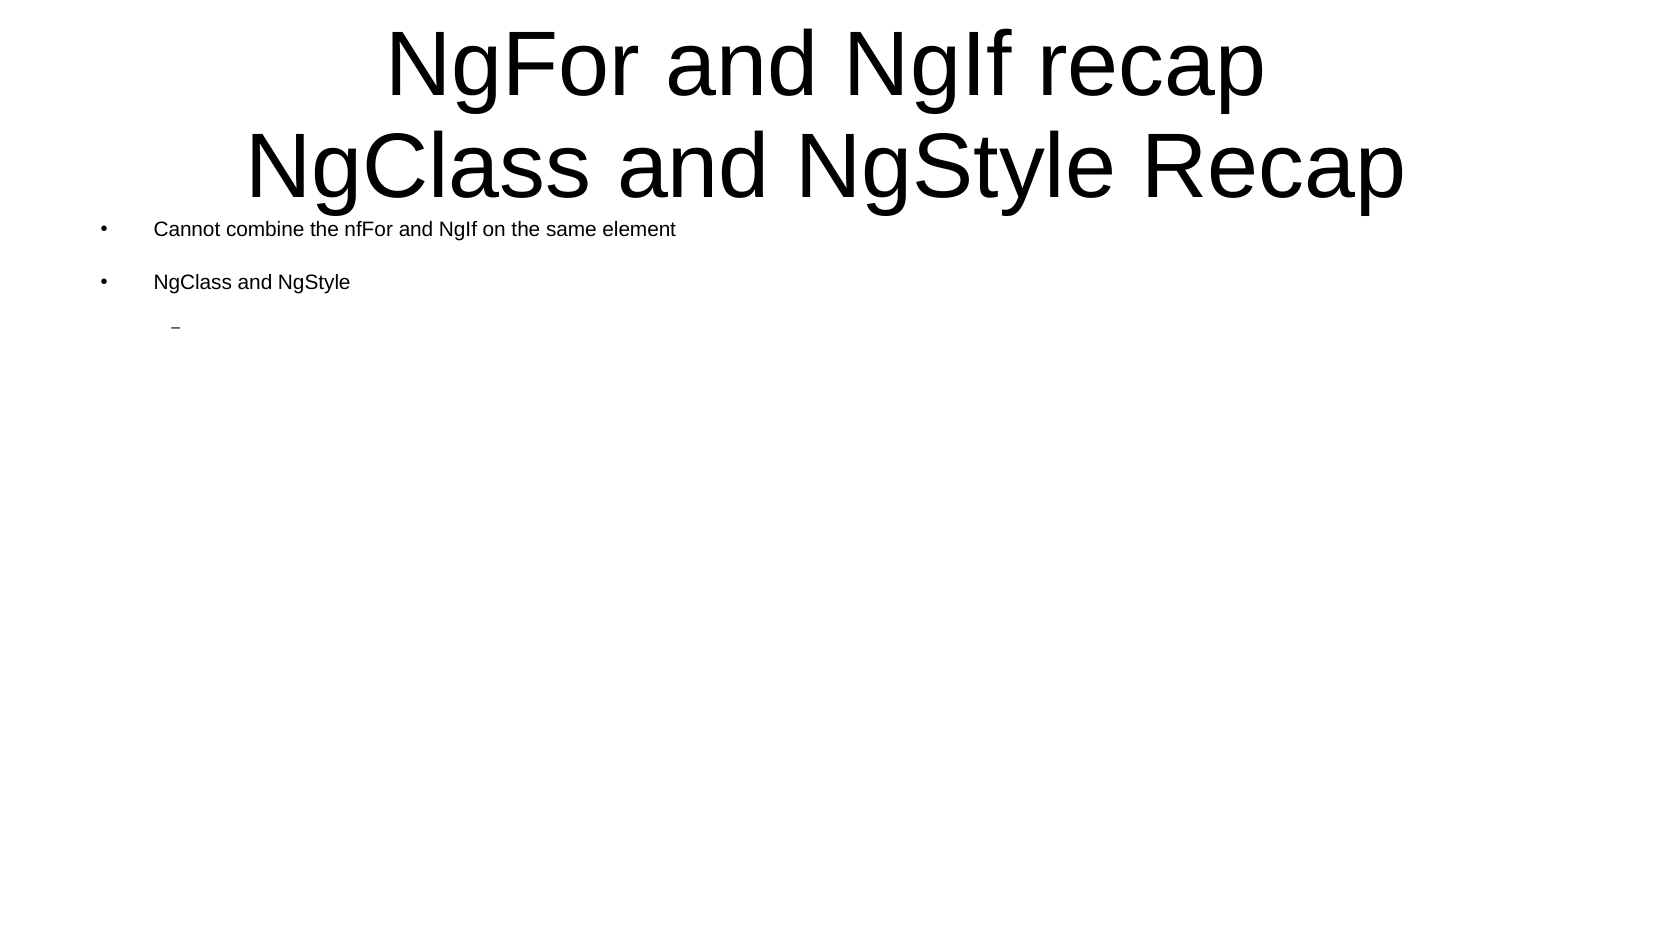

# NgFor and NgIf recap NgClass and NgStyle Recap
Cannot combine the nfFor and NgIf on the same element
NgClass and NgStyle